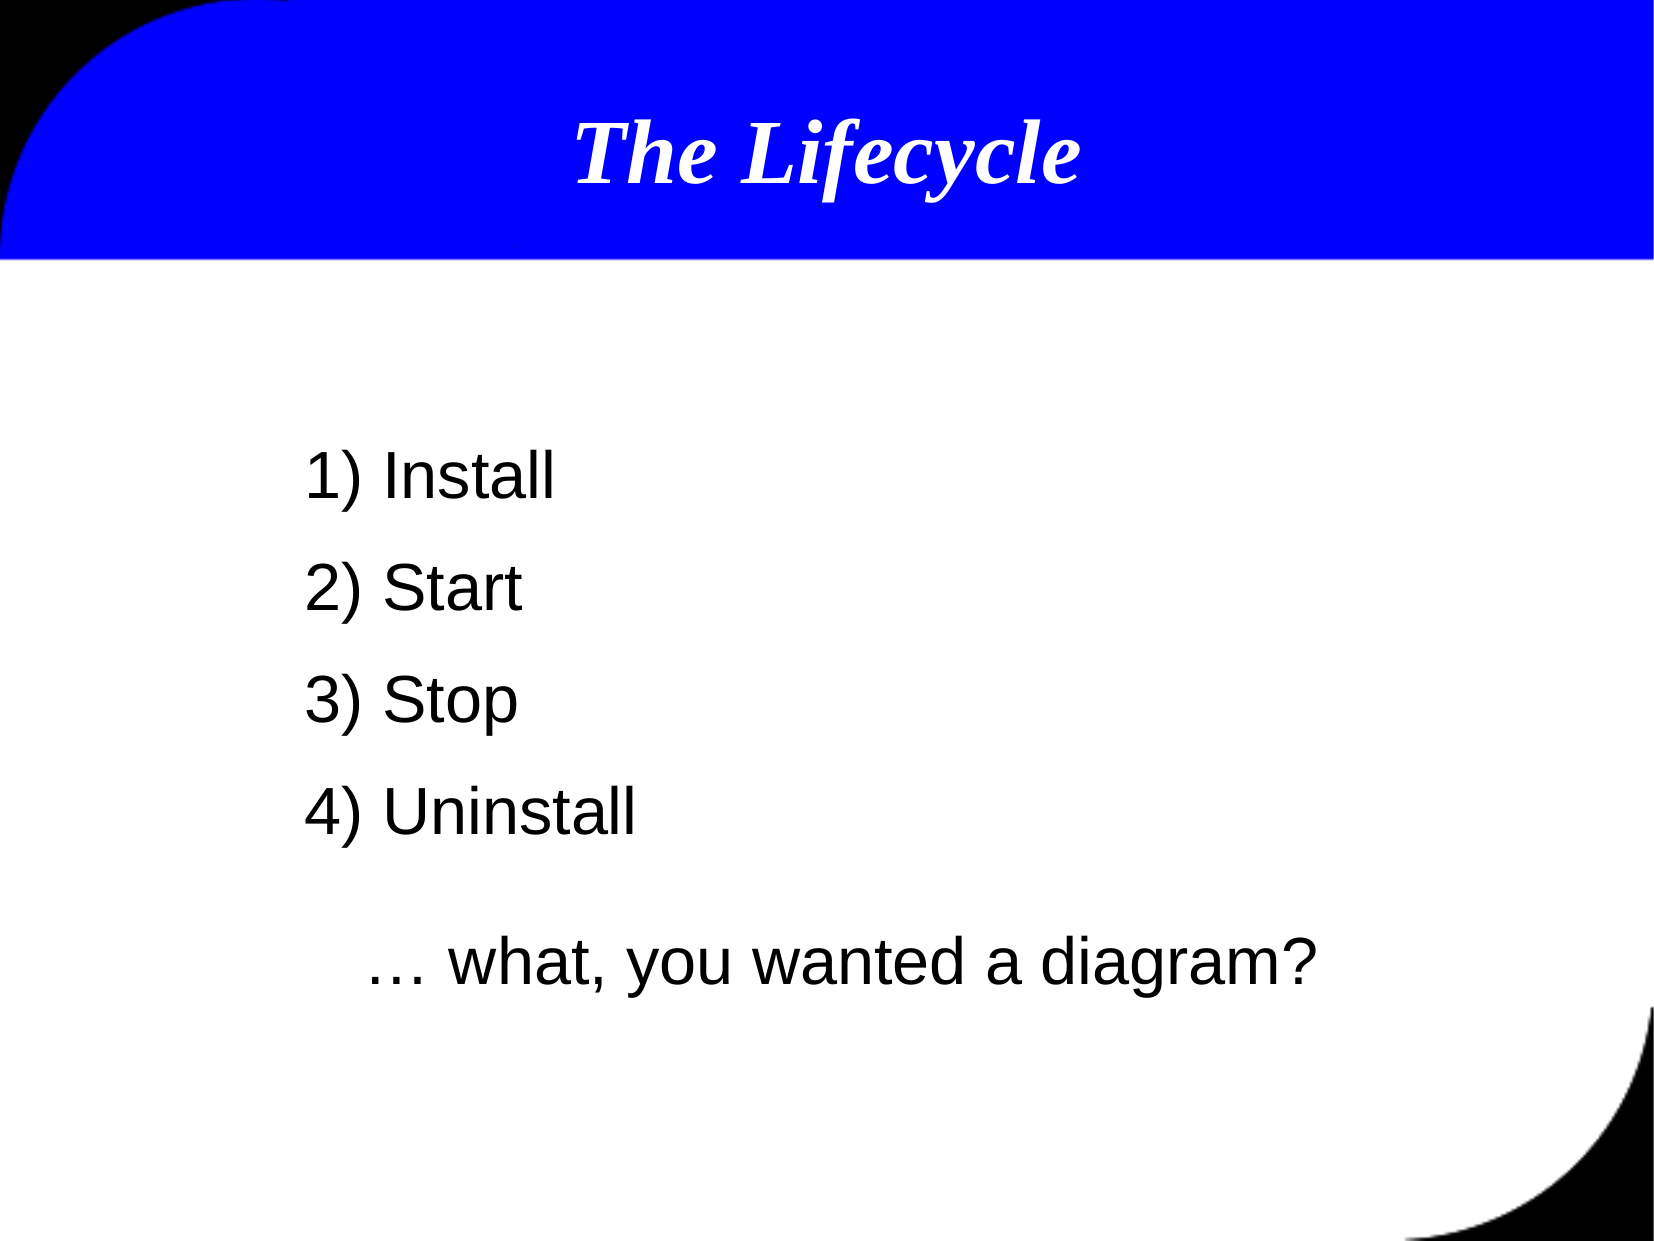

# The Lifecycle
 Install
 Start
 Stop
 Uninstall
… what, you wanted a diagram?